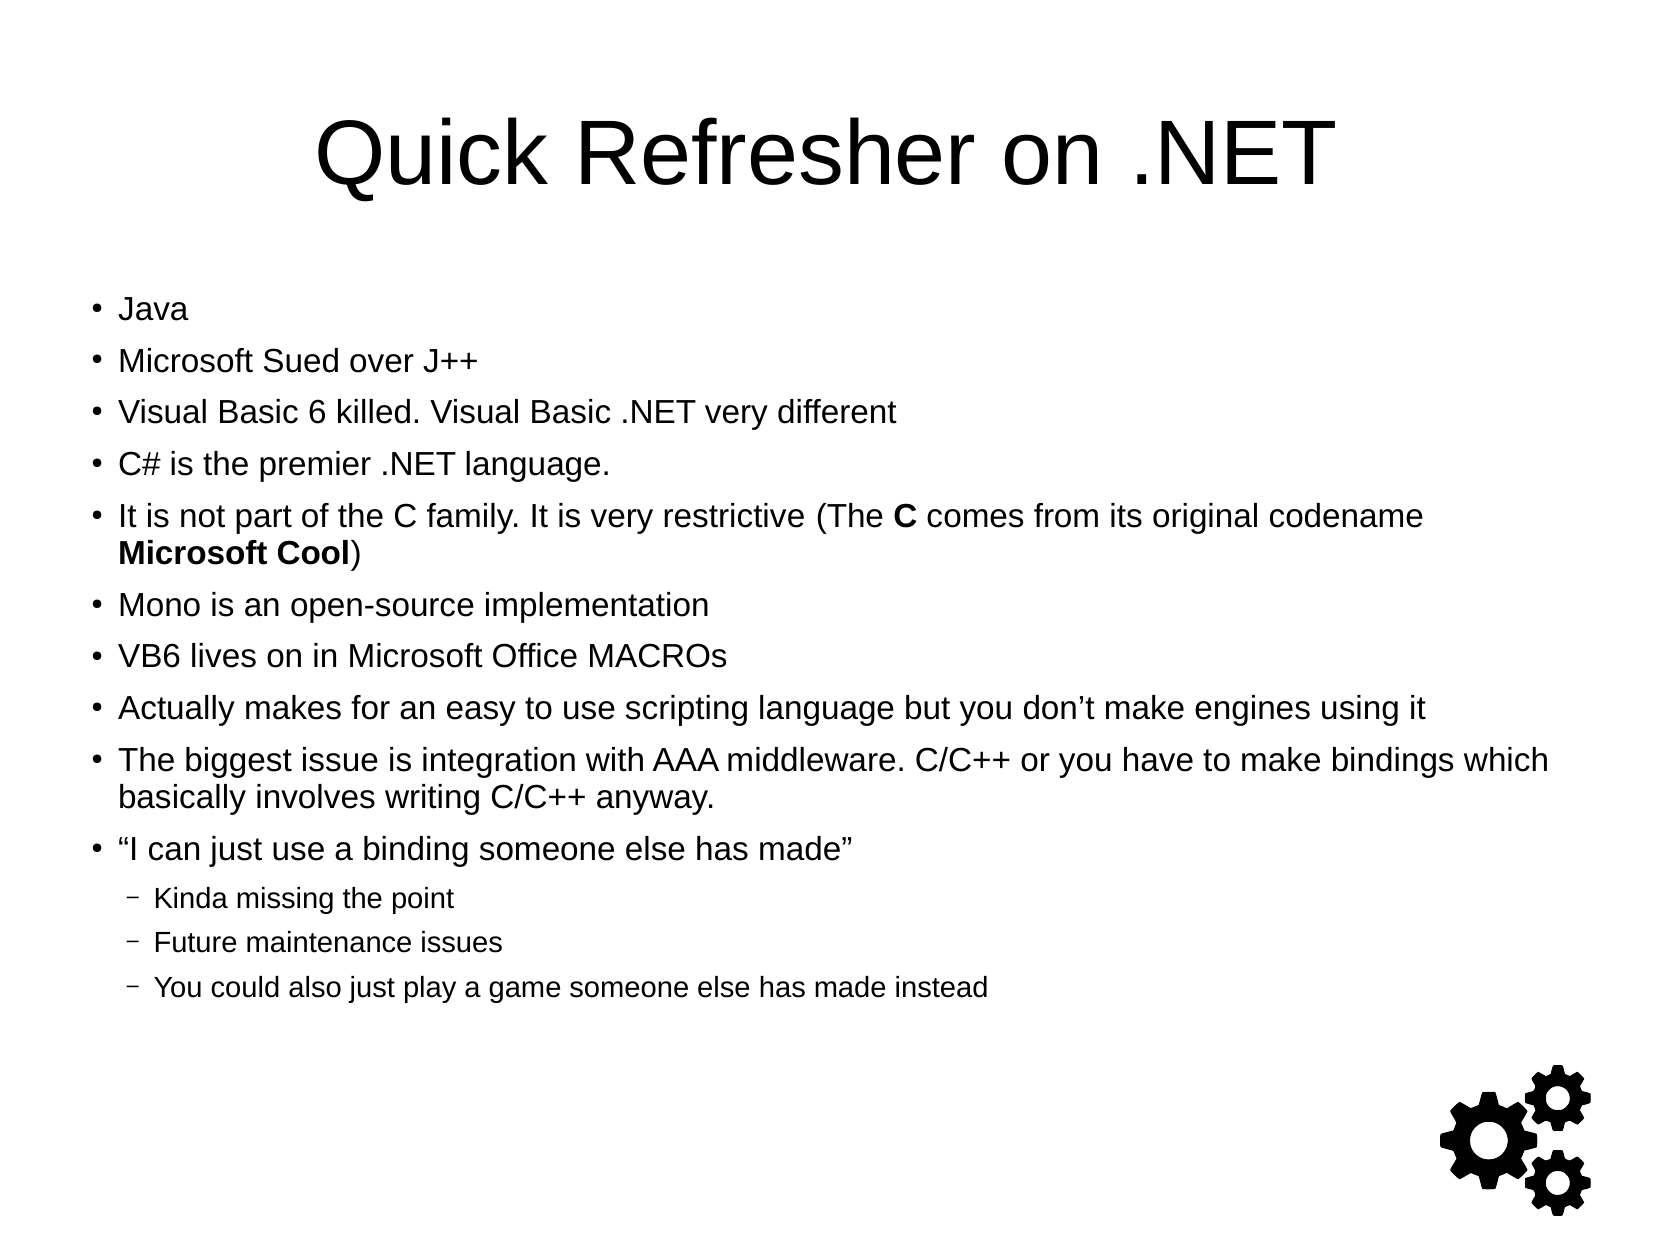

# Quick Refresher on .NET
Java
Microsoft Sued over J++
Visual Basic 6 killed. Visual Basic .NET very different
C# is the premier .NET language.
It is not part of the C family. It is very restrictive (The C comes from its original codename Microsoft Cool)
Mono is an open-source implementation
VB6 lives on in Microsoft Office MACROs
Actually makes for an easy to use scripting language but you don’t make engines using it
The biggest issue is integration with AAA middleware. C/C++ or you have to make bindings which basically involves writing C/C++ anyway.
“I can just use a binding someone else has made”
Kinda missing the point
Future maintenance issues
You could also just play a game someone else has made instead